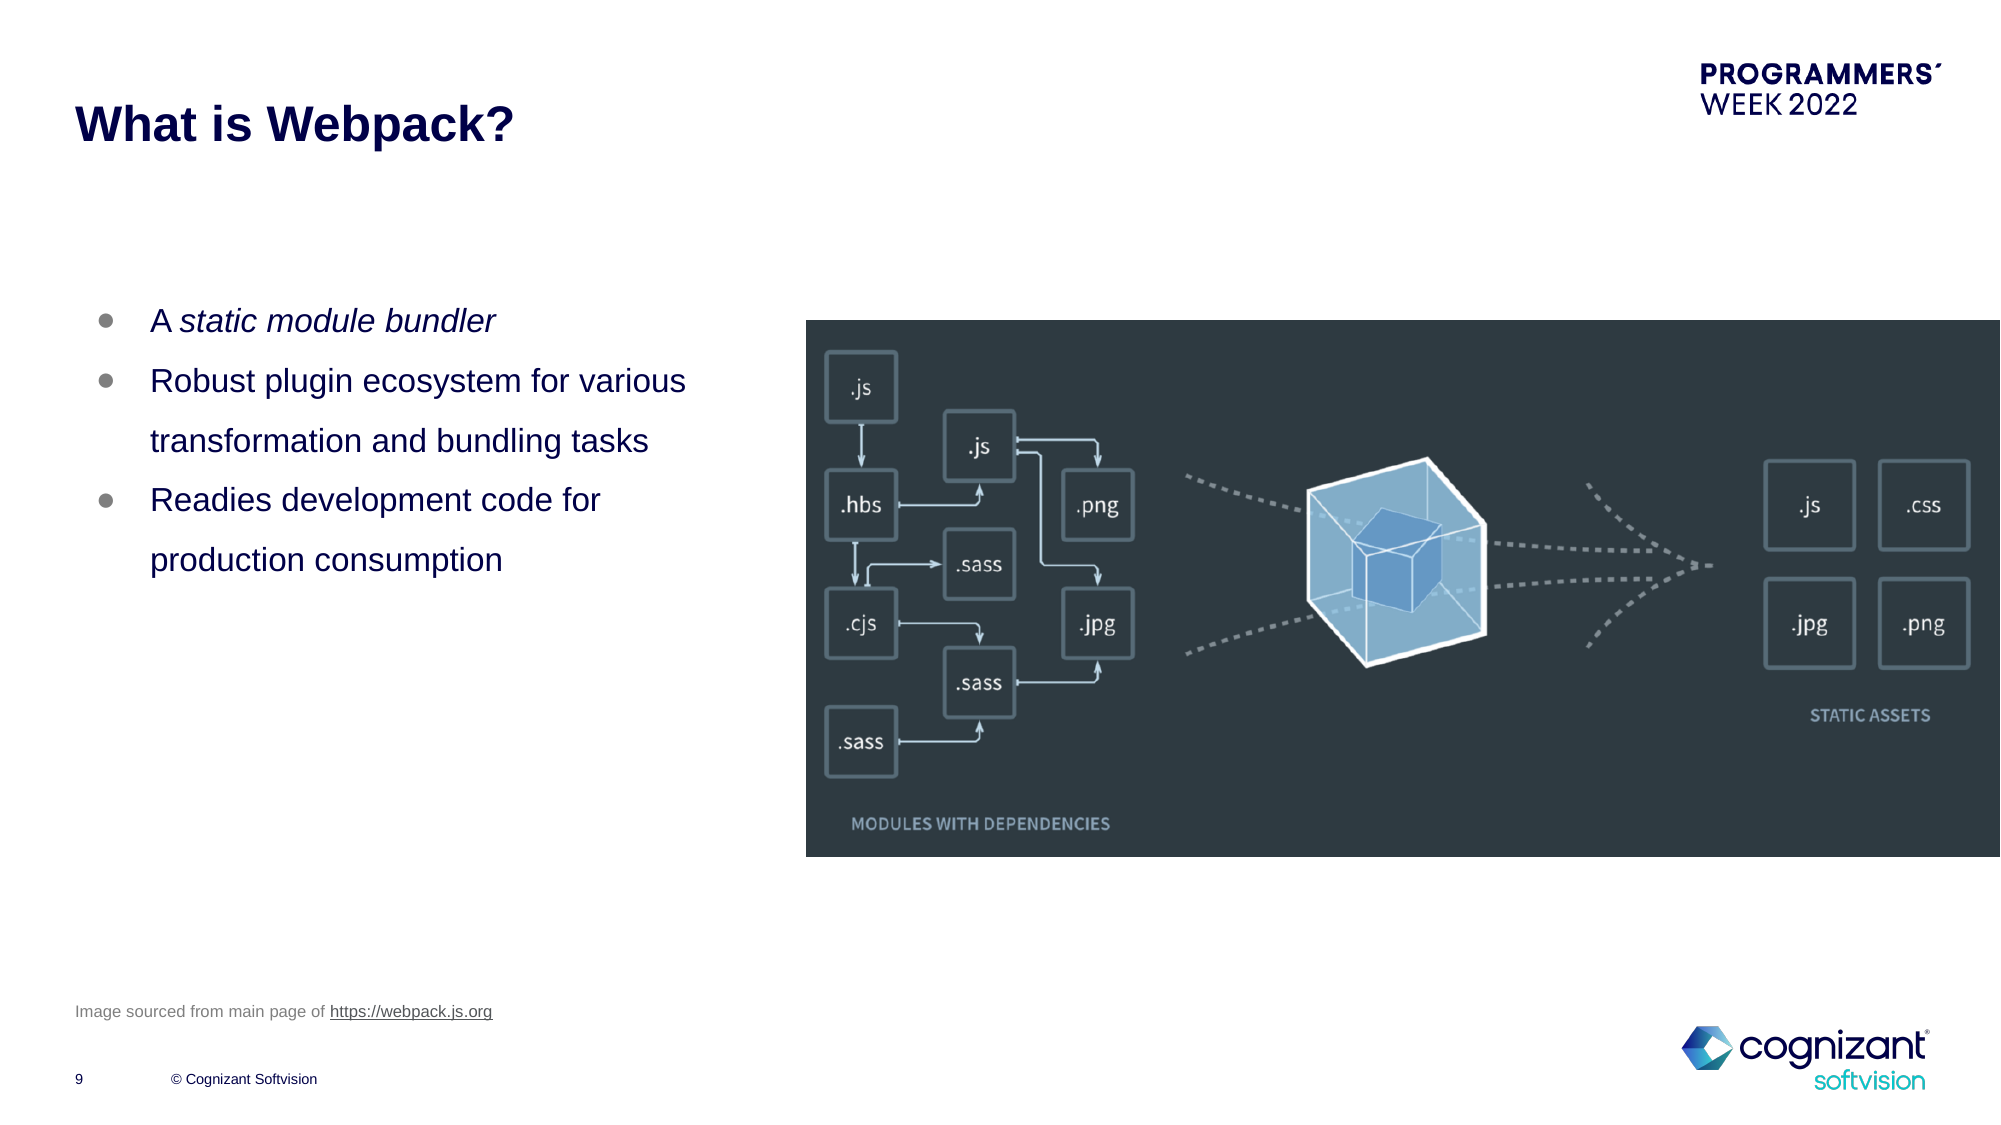

What is Webpack?
# A static module bundler
Robust plugin ecosystem for various transformation and bundling tasks
Readies development code for production consumption
Image sourced from main page of https://webpack.js.org
© Cognizant Softvision